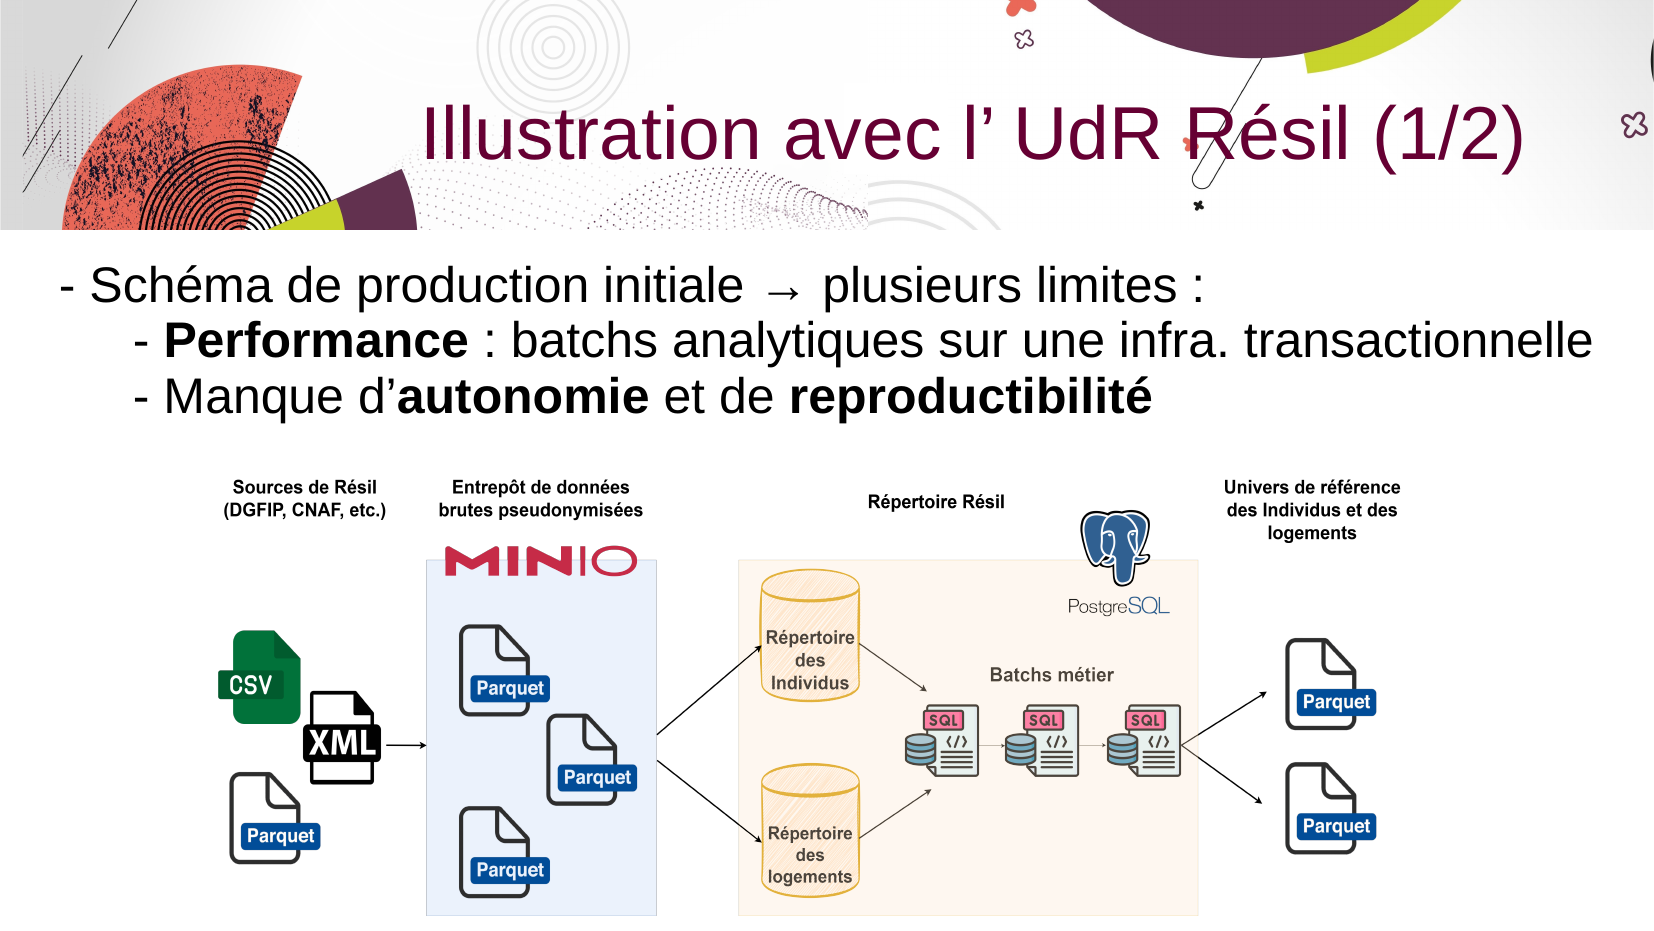

# Illustration avec l’ UdR Résil (1/2)
- Schéma de production initiale → plusieurs limites :
	- Performance : batchs analytiques sur une infra. transactionnelle
	- Manque d’autonomie et de reproductibilité